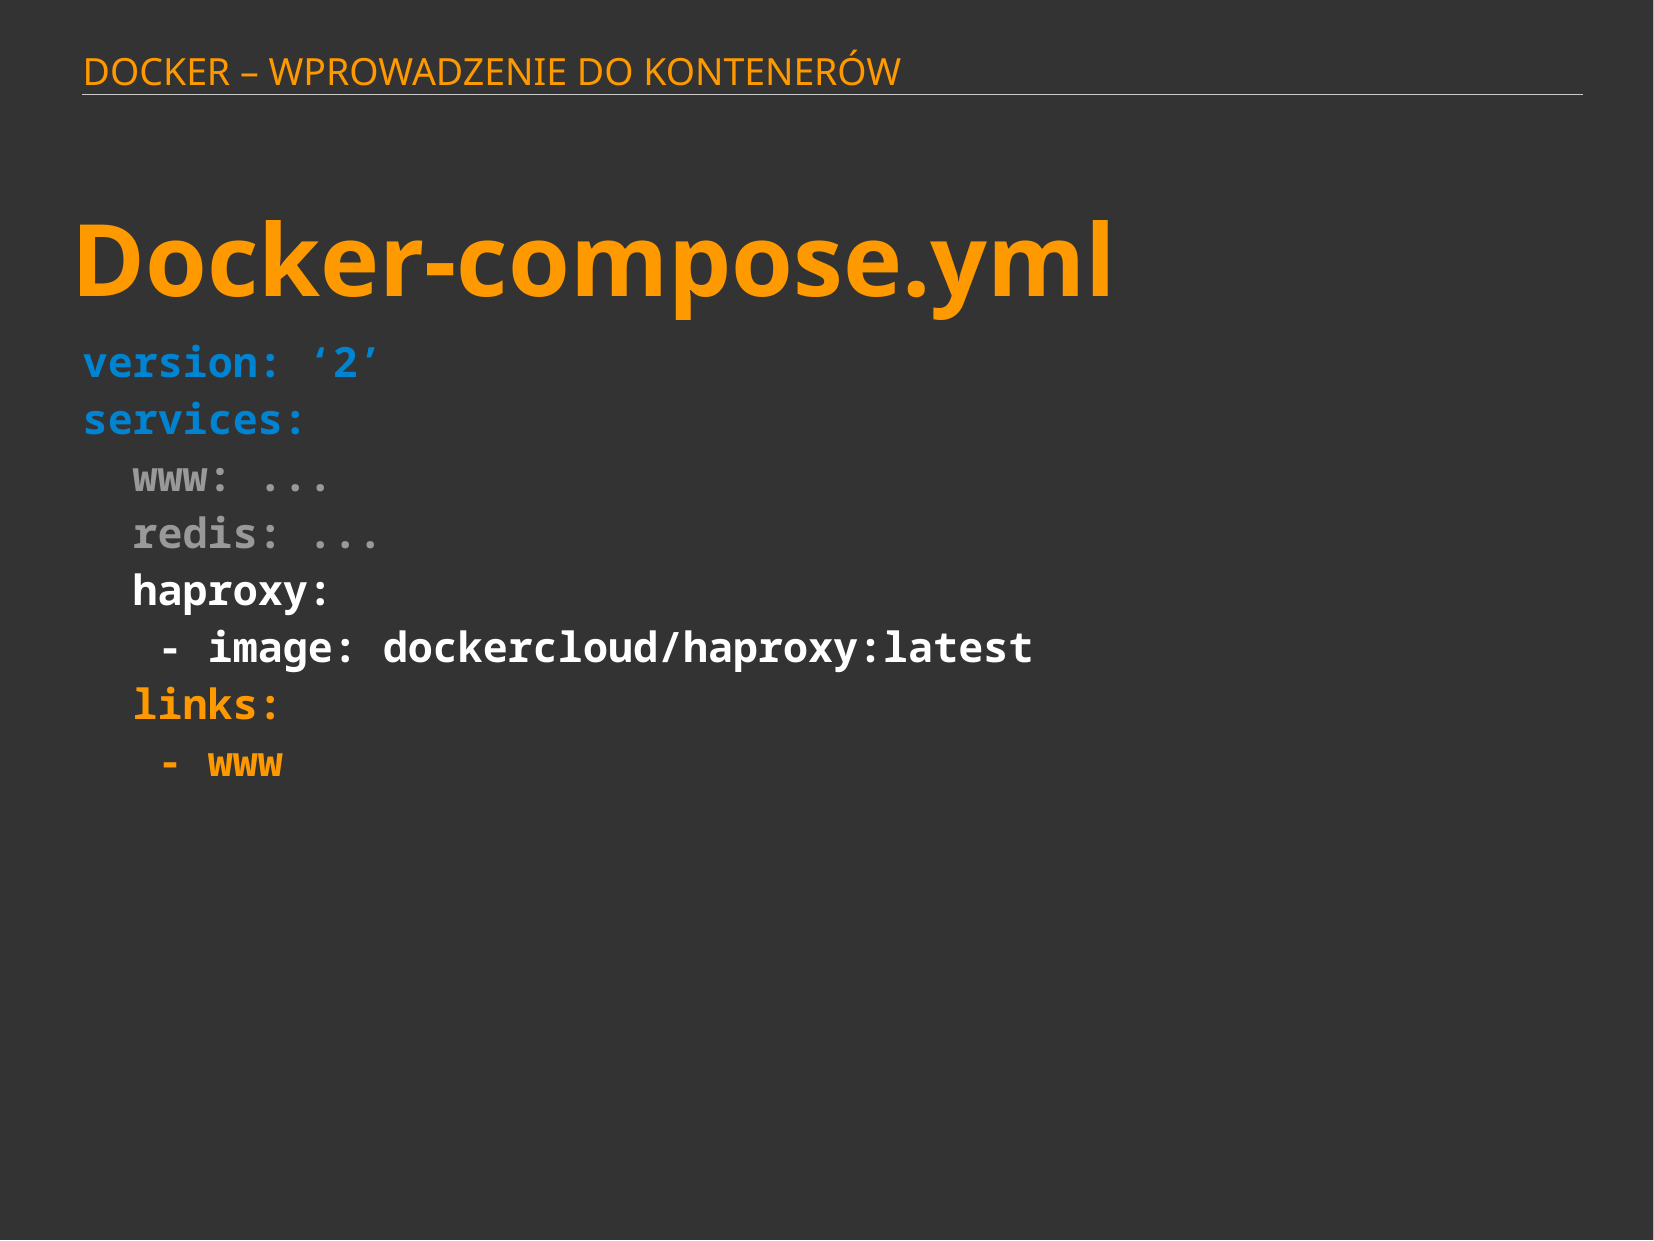

# DOCKER – WPROWADZENIE DO KONTENERÓW
Docker-compose.yml
version: ‘2’
services:
 www: ...
 redis: ...
 haproxy:
 - image: dockercloud/haproxy:latest
 links:
 - www